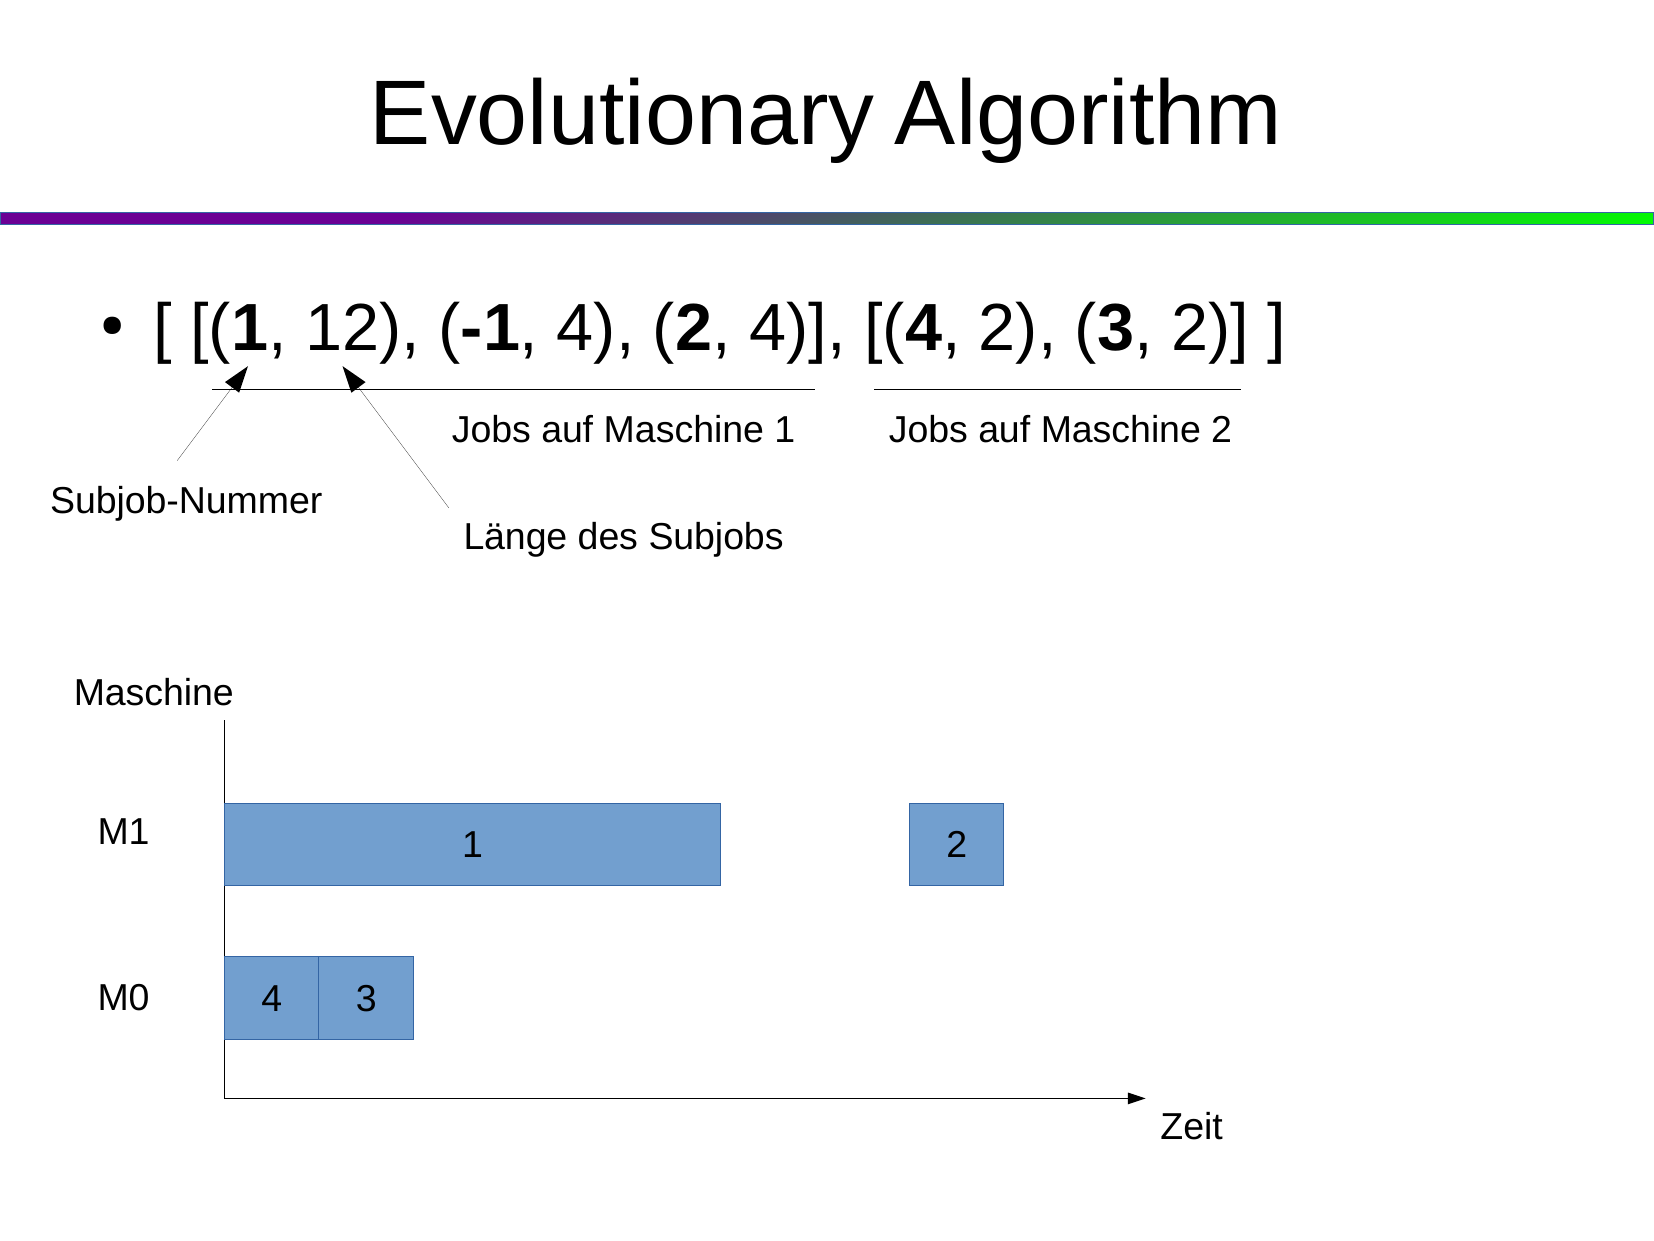

# Evolutionary Algorithm
[ [(1, 12), (-1, 4), (2, 4)], [(4, 2), (3, 2)] ]
Jobs auf Maschine 1
Jobs auf Maschine 2
Subjob-Nummer
Länge des Subjobs
Maschine
M1
1
2
4
4
3
M0
Zeit